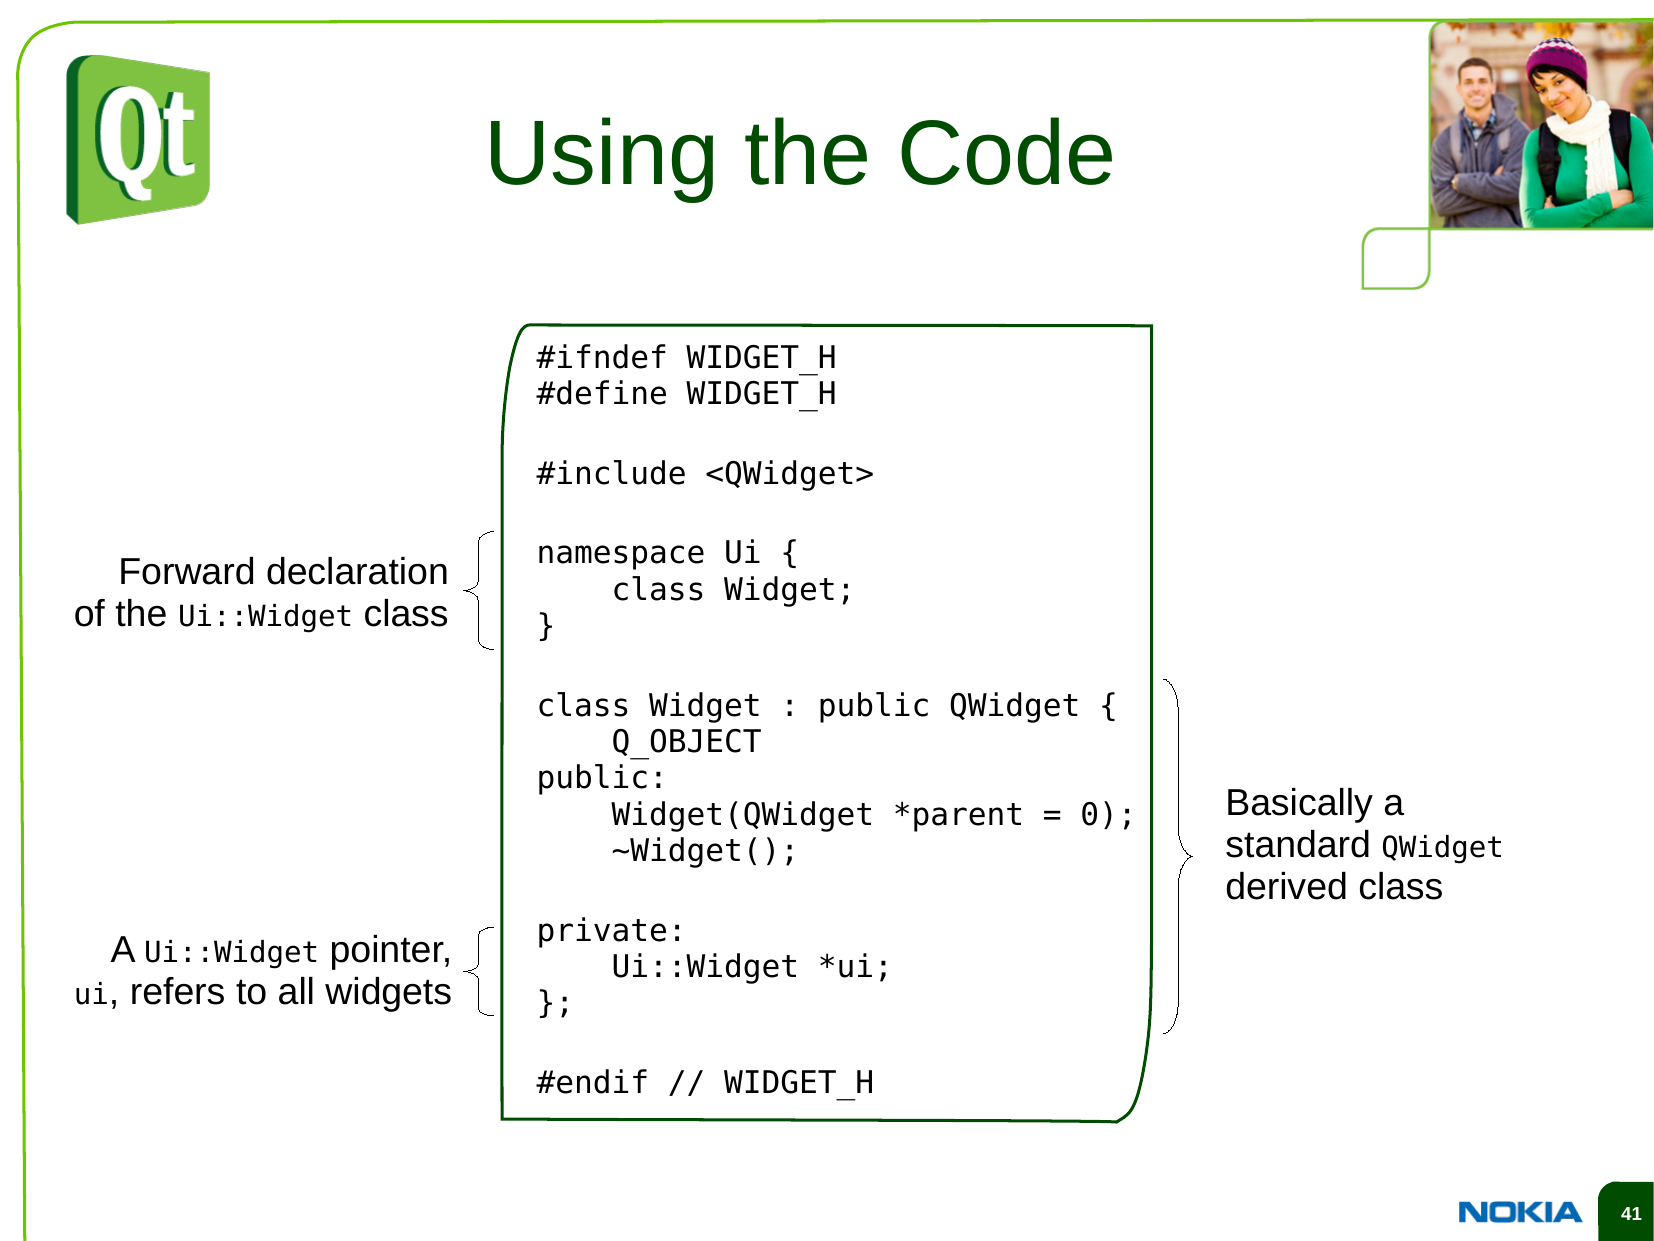

# Using the Code
#ifndef WIDGET_H
#define WIDGET_H
#include <QWidget>
namespace Ui {
 class Widget;
}
class Widget : public QWidget {
 Q_OBJECT
public:
 Widget(QWidget *parent = 0);
 ~Widget();
private:
 Ui::Widget *ui;
};
#endif // WIDGET_H
Forward declaration
of the Ui::Widget class
Basically a standard QWidget derived class
A Ui::Widget pointer,
ui, refers to all widgets